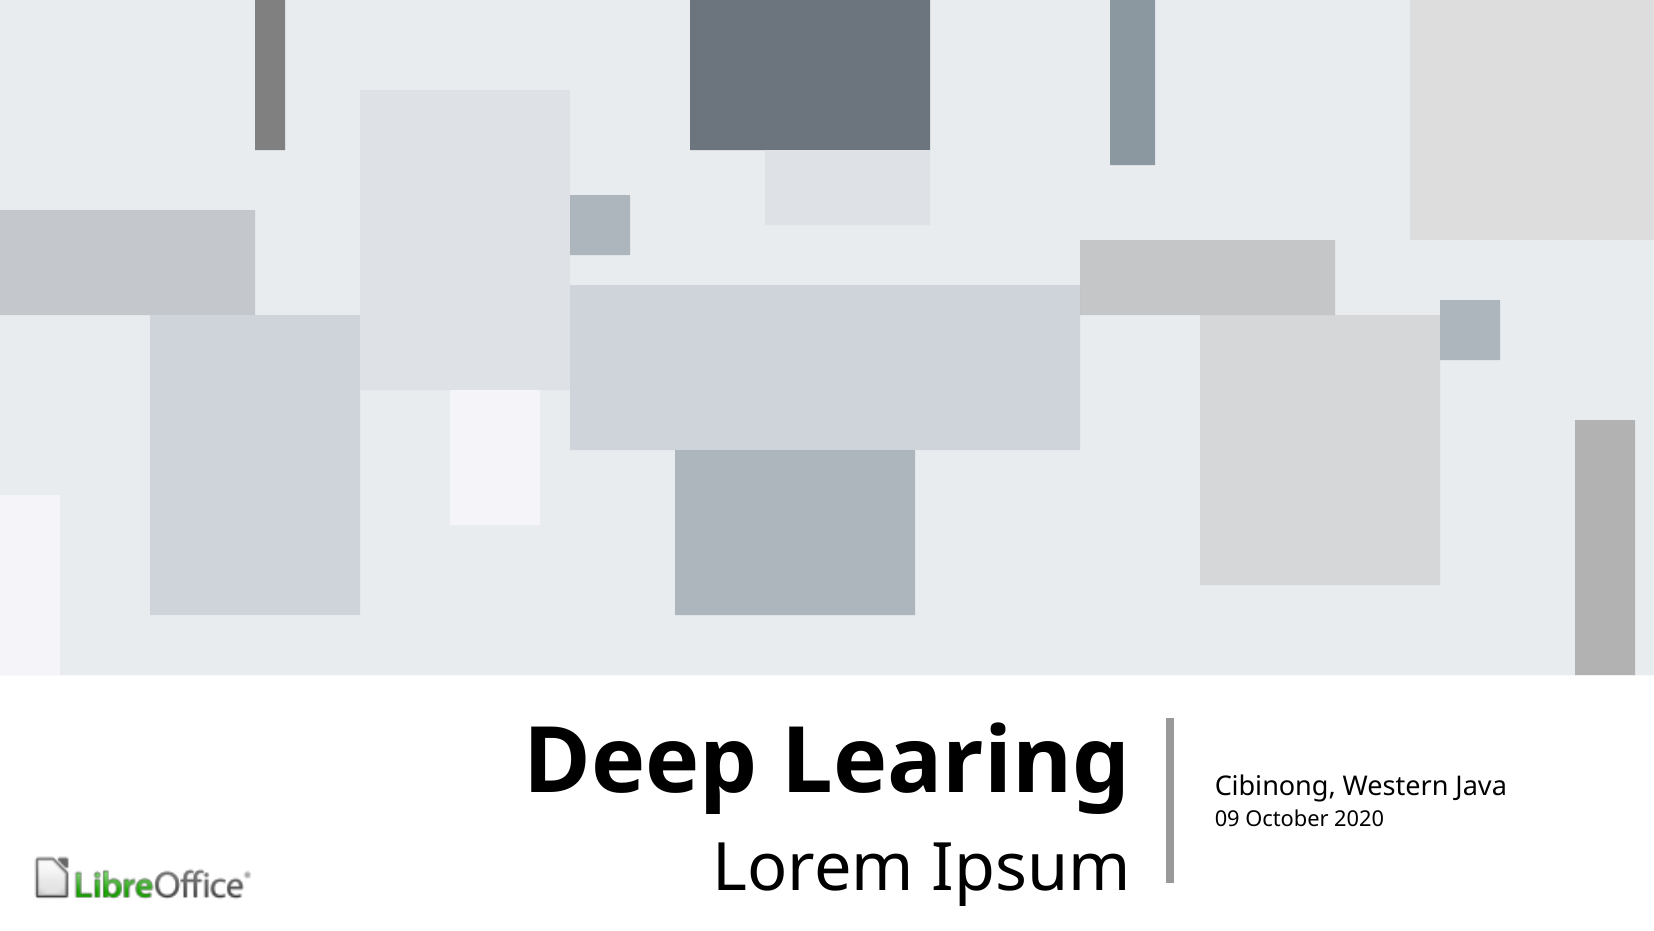

# Deep Learing
Cibinong, Western Java
09 October 2020
Lorem Ipsum